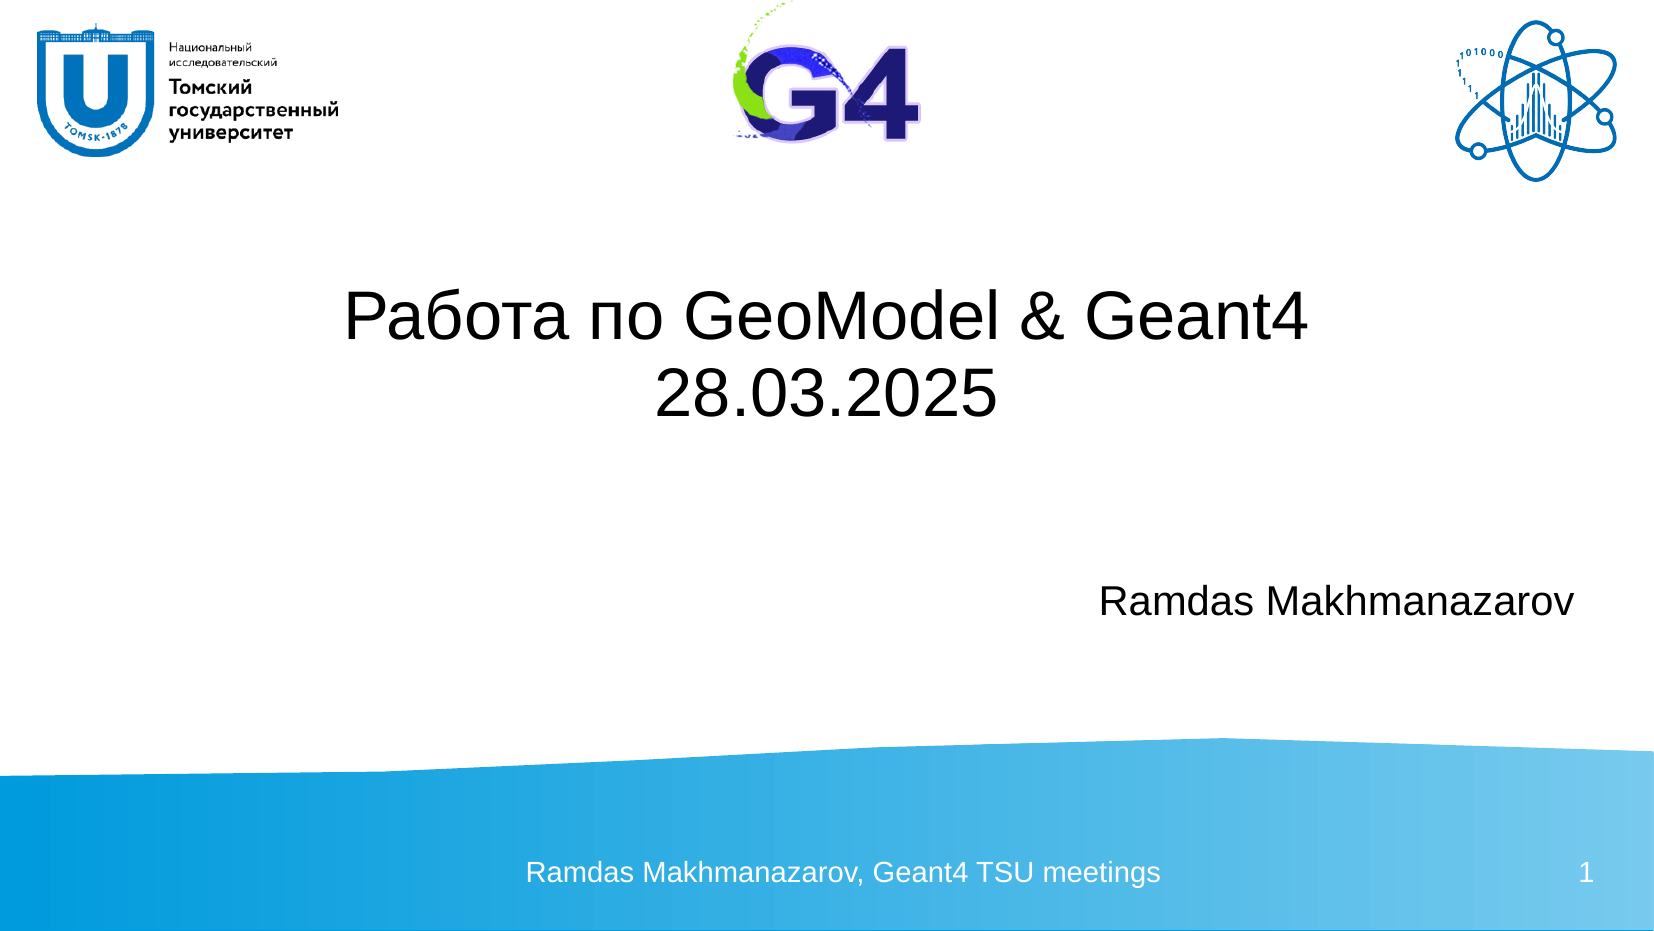

# Работа по GeoModel & Geant4 28.03.2025
Ramdas Makhmanazarov